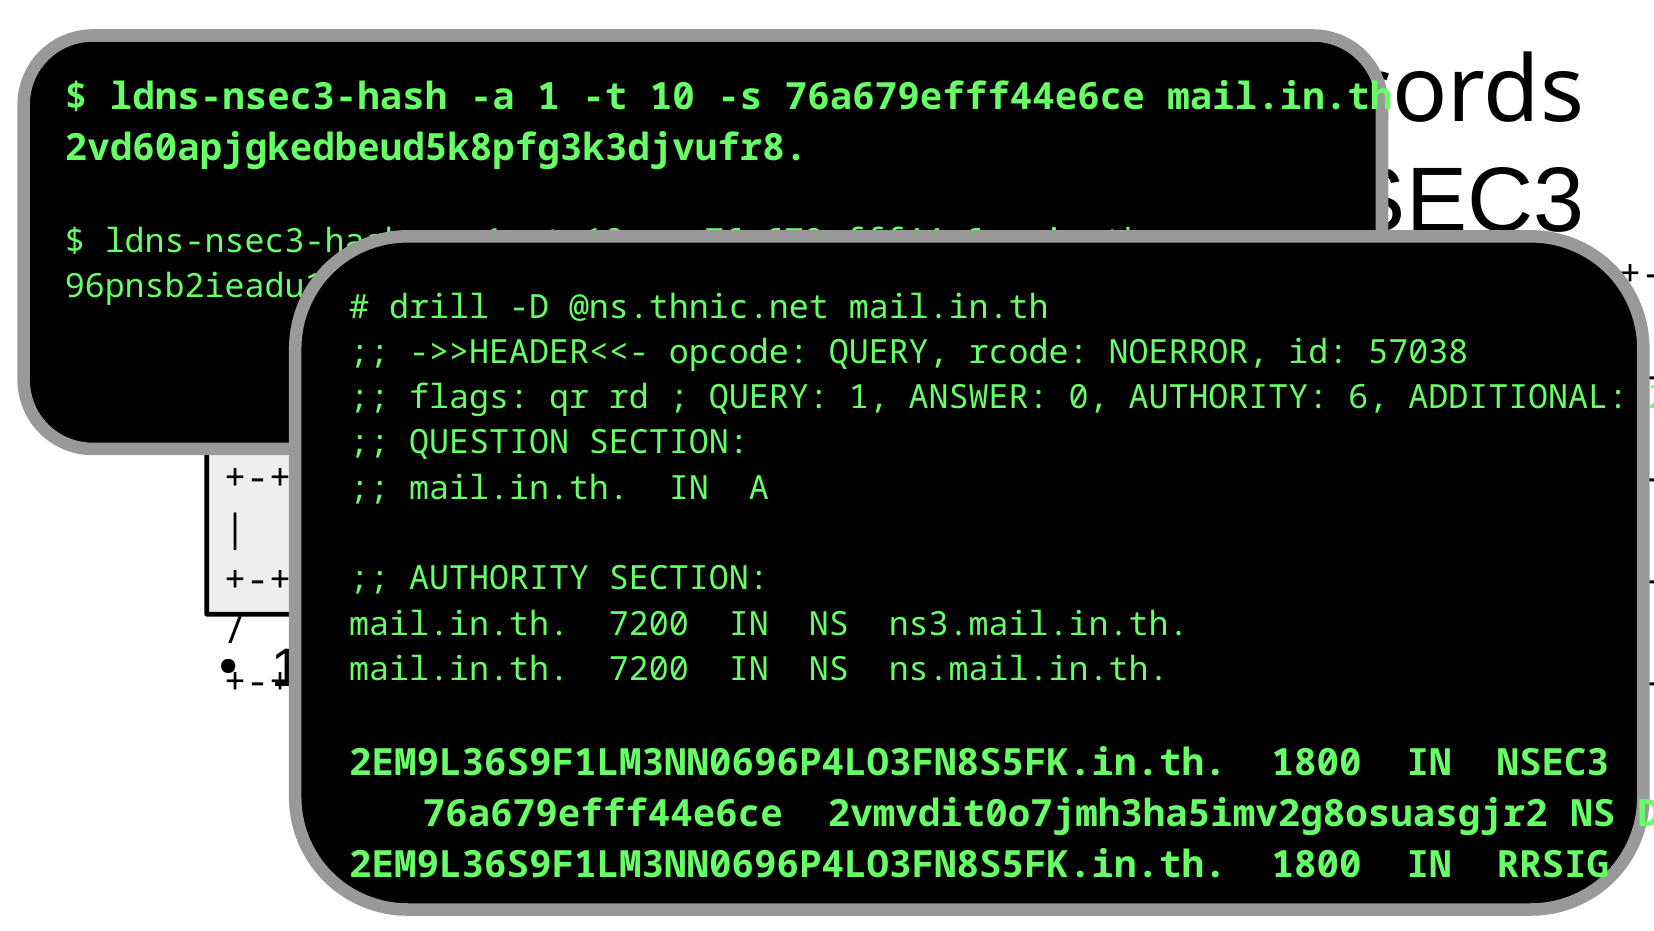

# DNSSEC Resource records NSEC3
$ ldns-nsec3-hash -a 1 -t 10 -s 76a679efff44e6ce mail.in.th
2vd60apjgkedbeud5k8pfg3k3djvufr8.
$ ldns-nsec3-hash -a 1 -t 10 -s 76a679efff44e6ce in.th
96pnsb2ieadu1kjn7sn3e42ro0v87q9k.
+-+-+-+-+-+-+-+-+-+-+-+-+-+-+-+-+-+-+-+-+-+-+-+-+-+-+-+-+-+-+-+-+
| Hash Alg. | Flags | Iterations |
+-+-+-+-+-+-+-+-+-+-+-+-+-+-+-+-+-+-+-+-+-+-+-+-+-+-+-+-+-+-+-+-+
| Salt Length | Salt /
+-+-+-+-+-+-+-+-+-+-+-+-+-+-+-+-+-+-+-+-+-+-+-+-+-+-+-+-+-+-+-+-+
| Hash Length | Next Hashed Owner Name /
+-+-+-+-+-+-+-+-+-+-+-+-+-+-+-+-+-+-+-+-+-+-+-+-+-+-+-+-+-+-+-+-+
/ Type Bit Maps /
+-+-+-+-+-+-+-+-+-+-+-+-+-+-+-+-+-+-+-+-+-+-+-+-+-+-+-+-+-+-+-+-+
# drill -D @ns.thnic.net mail.in.th
;; ->>HEADER<<- opcode: QUERY, rcode: NOERROR, id: 57038
;; flags: qr rd ; QUERY: 1, ANSWER: 0, AUTHORITY: 6, ADDITIONAL: 2
;; QUESTION SECTION:
;; mail.in.th. IN A
;; AUTHORITY SECTION:
mail.in.th. 7200 IN NS ns3.mail.in.th.
mail.in.th. 7200 IN NS ns.mail.in.th.
2EM9L36S9F1LM3NN0696P4LO3FN8S5FK.in.th. 1800 IN NSEC3 1 1 10 (
	76a679efff44e6ce 2vmvdit0o7jmh3ha5imv2g8osuasgjr2 NS DS RRSIG )
2EM9L36S9F1LM3NN0696P4LO3FN8S5FK.in.th. 1800 IN RRSIG NSEC3 …
96PNSB2IEADU1KJN7SN3E42RO0V87Q9K.in.th. 1800 IN NSEC3 1 1 10 (
	76a679efff44e6ce 99murvvnkbu4sae250m1gujreelo6mdc
	NS SOA RRSIG DNSKEY NSEC3PARAM )
96PNSB2IEADU1KJN7SN3E42RO0V87Q9K.in.th. 1800 IN RRSIG NSEC3 …
1 = Opt-out